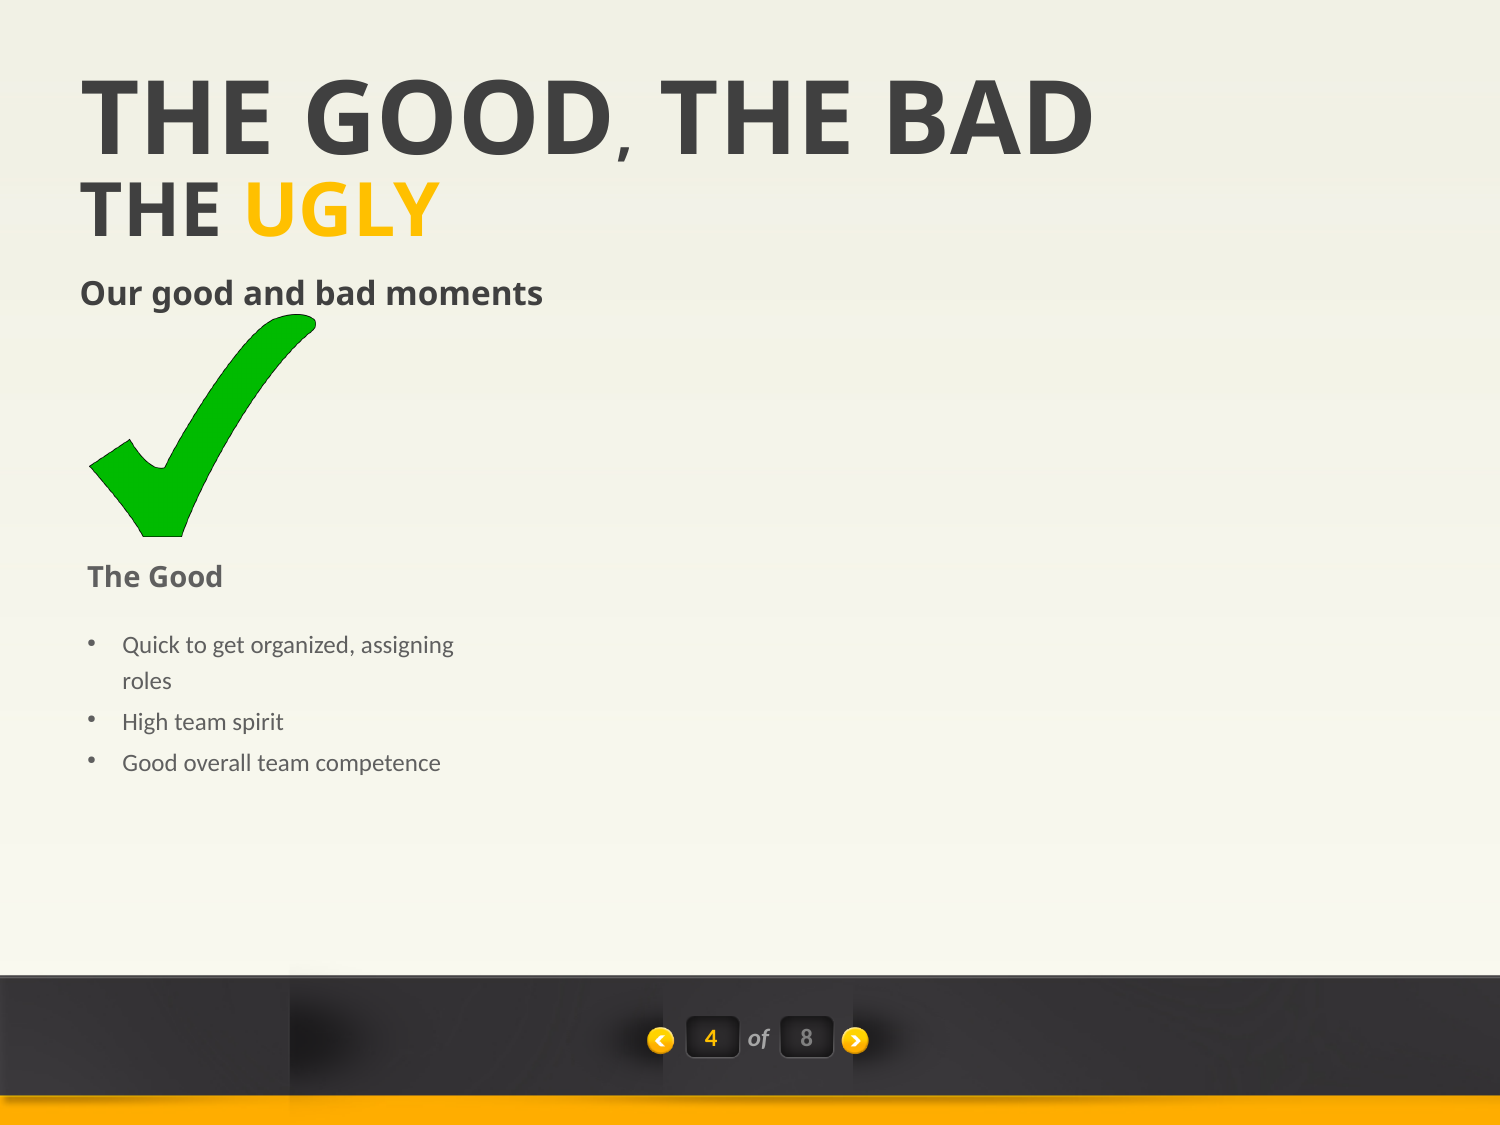

THE GOOD, THE BAD
THE UGLY
Our good and bad moments
The Good
Quick to get organized, assigning roles
High team spirit
Good overall team competence
4
of
8